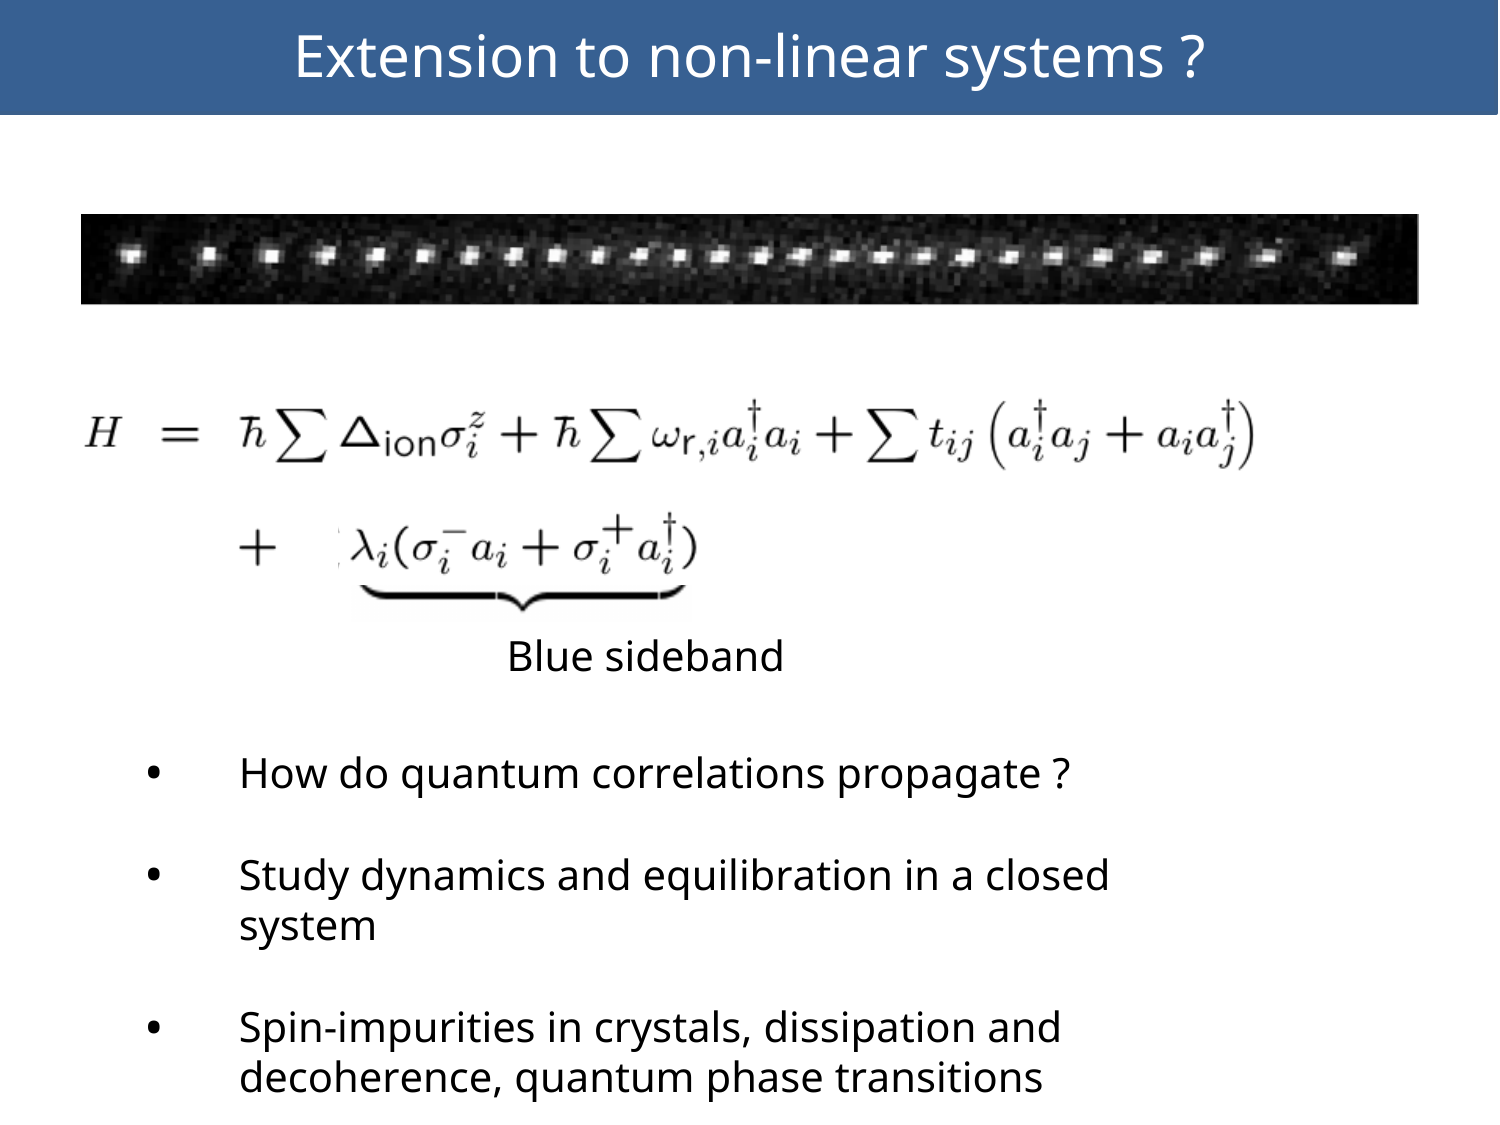

Extension to non-linear systems ?
Blue sideband
Single qubit rotations
How do quantum correlations propagate ?
Study dynamics and equilibration in a closed system
Spin-impurities in crystals, dissipation and decoherence, quantum phase transitions